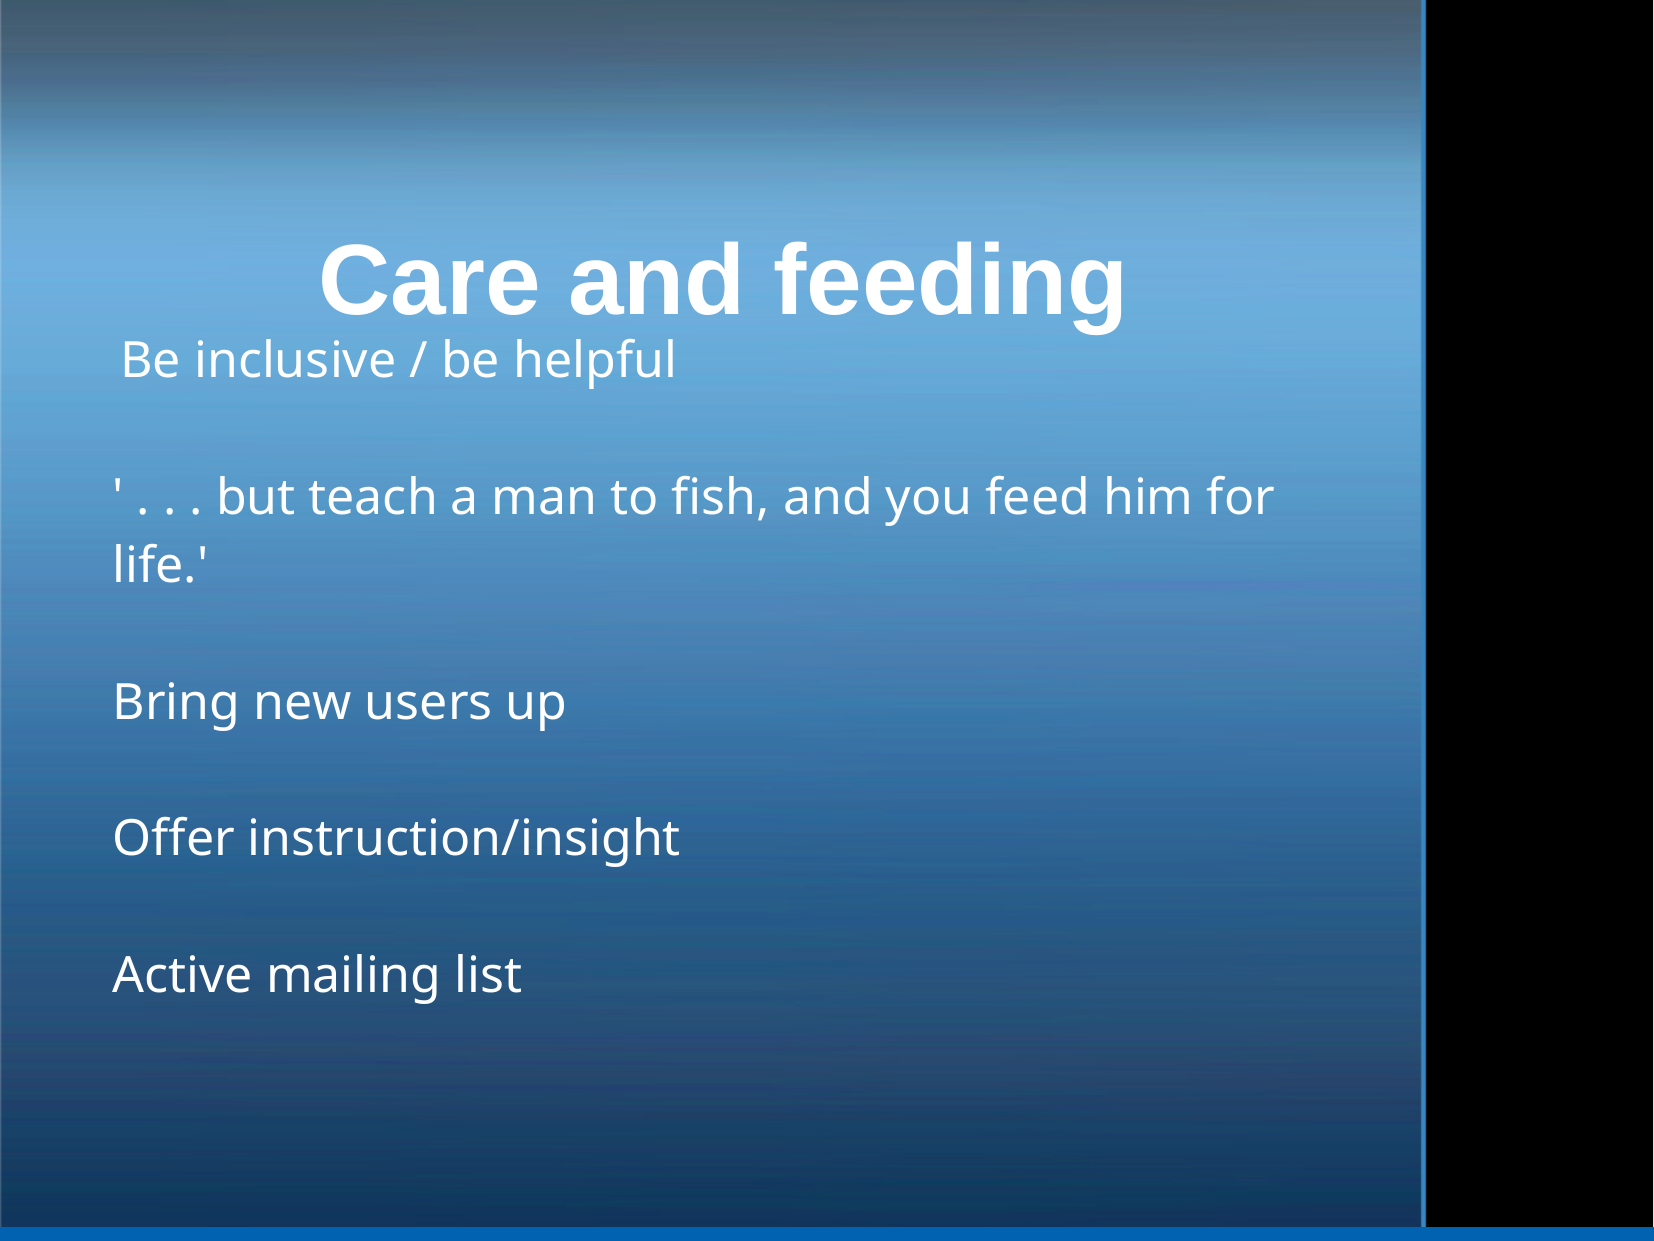

# Care and feeding
Be inclusive / be helpful
' . . . but teach a man to fish, and you feed him for life.'
Bring new users up
Offer instruction/insight
Active mailing list